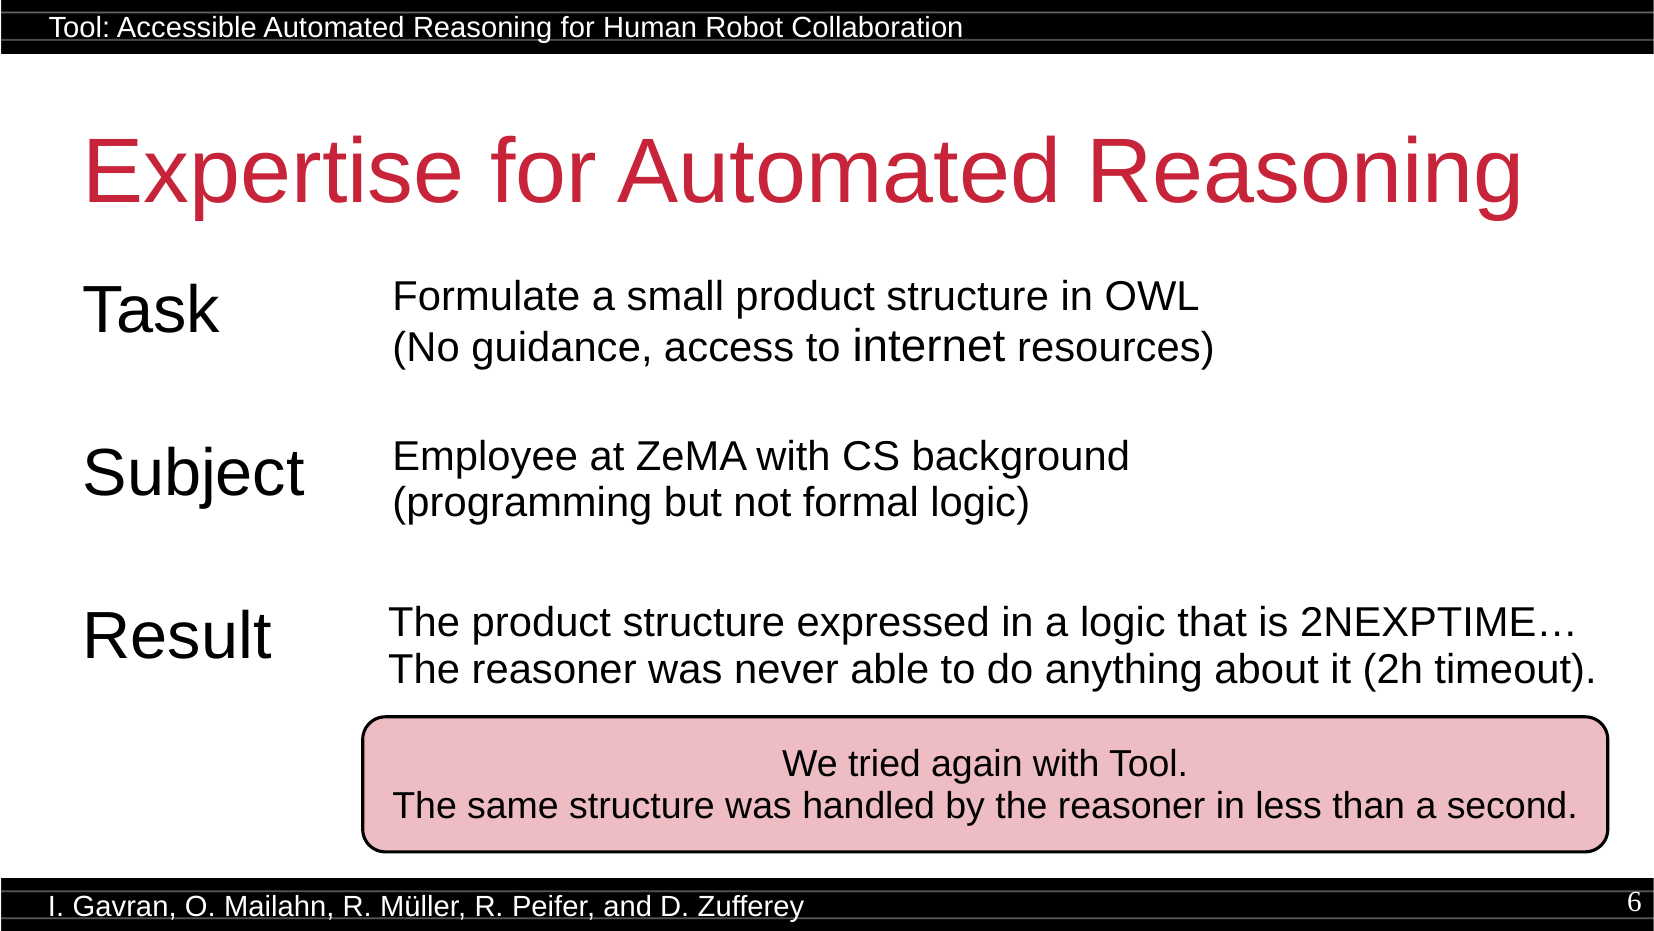

Tool: Accessible Automated Reasoning for Human Robot Collaboration
# Expertise for Automated Reasoning
Formulate a small product structure in OWL
(No guidance, access to internet resources)
Task
Subject
Result
Employee at ZeMA with CS background
(programming but not formal logic)
The product structure expressed in a logic that is 2NEXPTIME…
The reasoner was never able to do anything about it (2h timeout).
We tried again with Tool.
The same structure was handled by the reasoner in less than a second.
I. Gavran, O. Mailahn, R. Müller, R. Peifer, and D. Zufferey